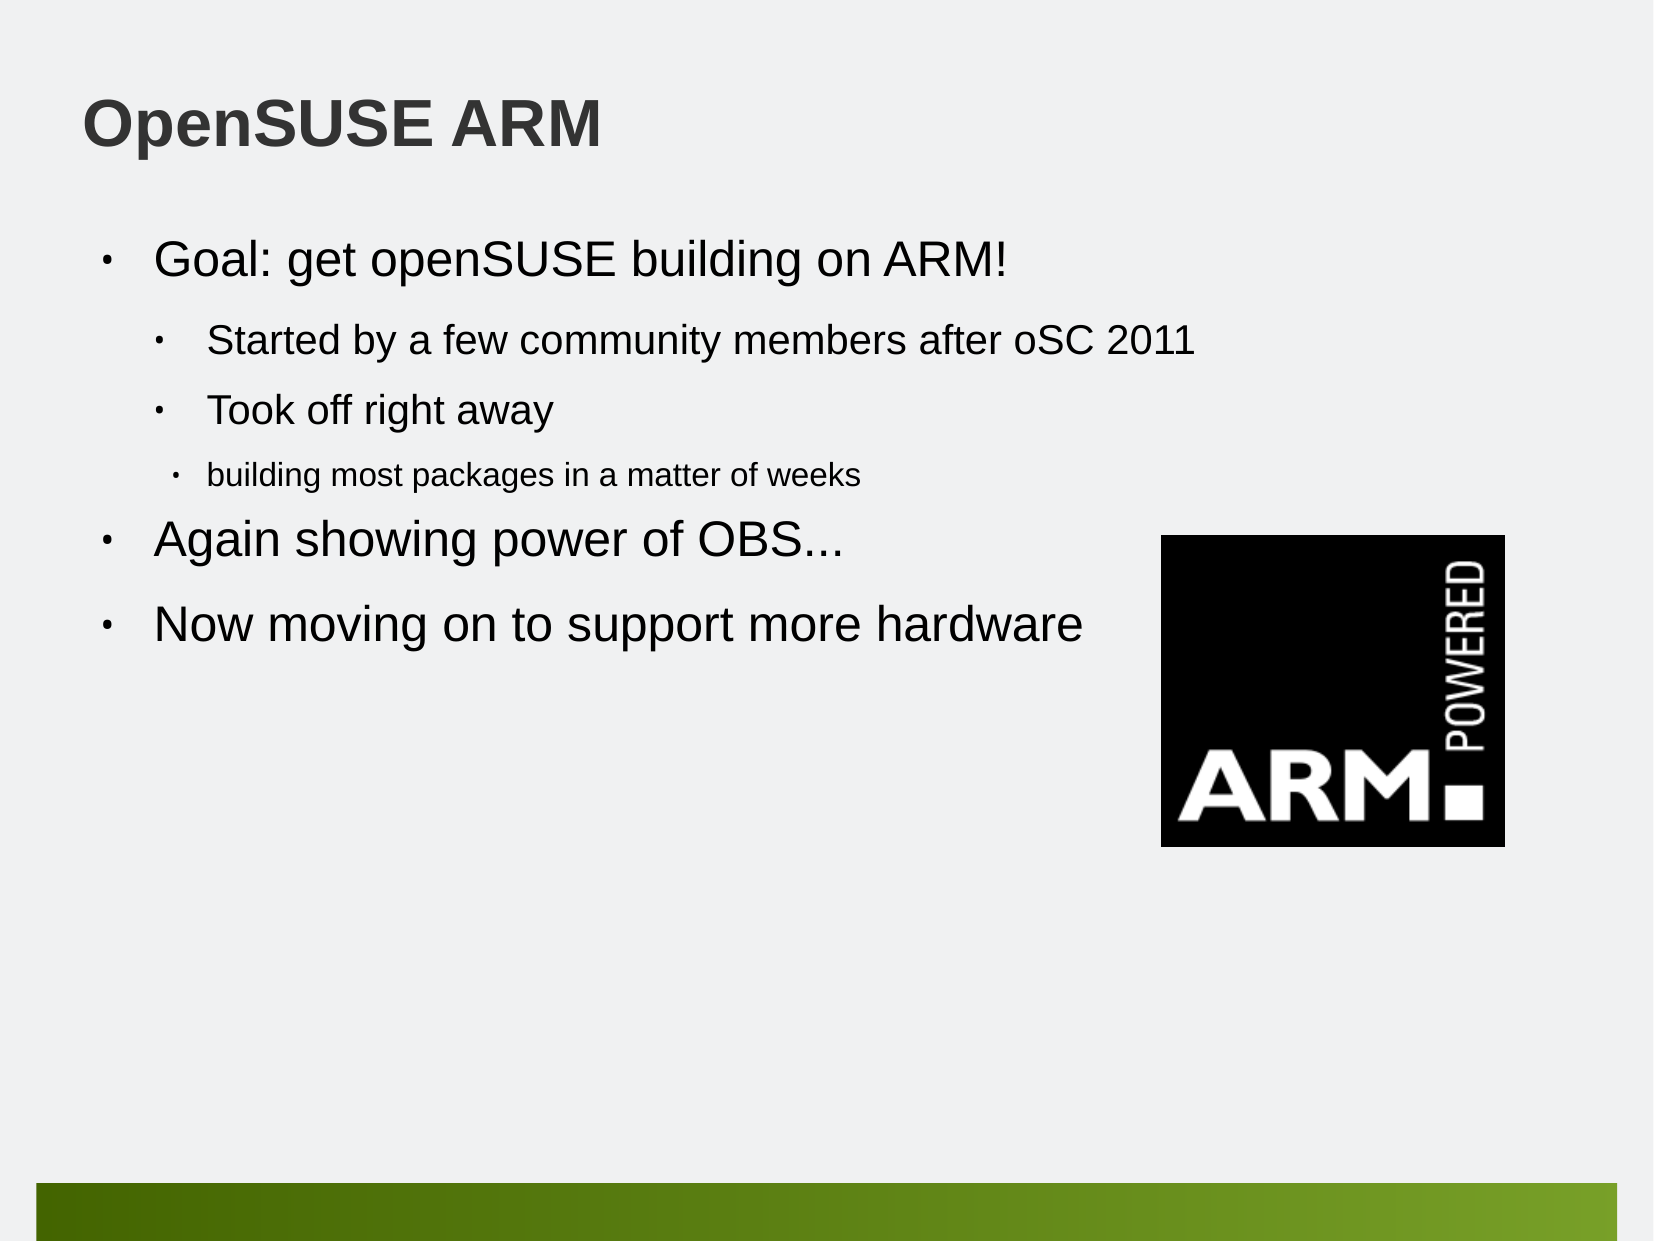

# OpenSUSE ARM
Goal: get openSUSE building on ARM!
Started by a few community members after oSC 2011
Took off right away
building most packages in a matter of weeks
Again showing power of OBS...
Now moving on to support more hardware